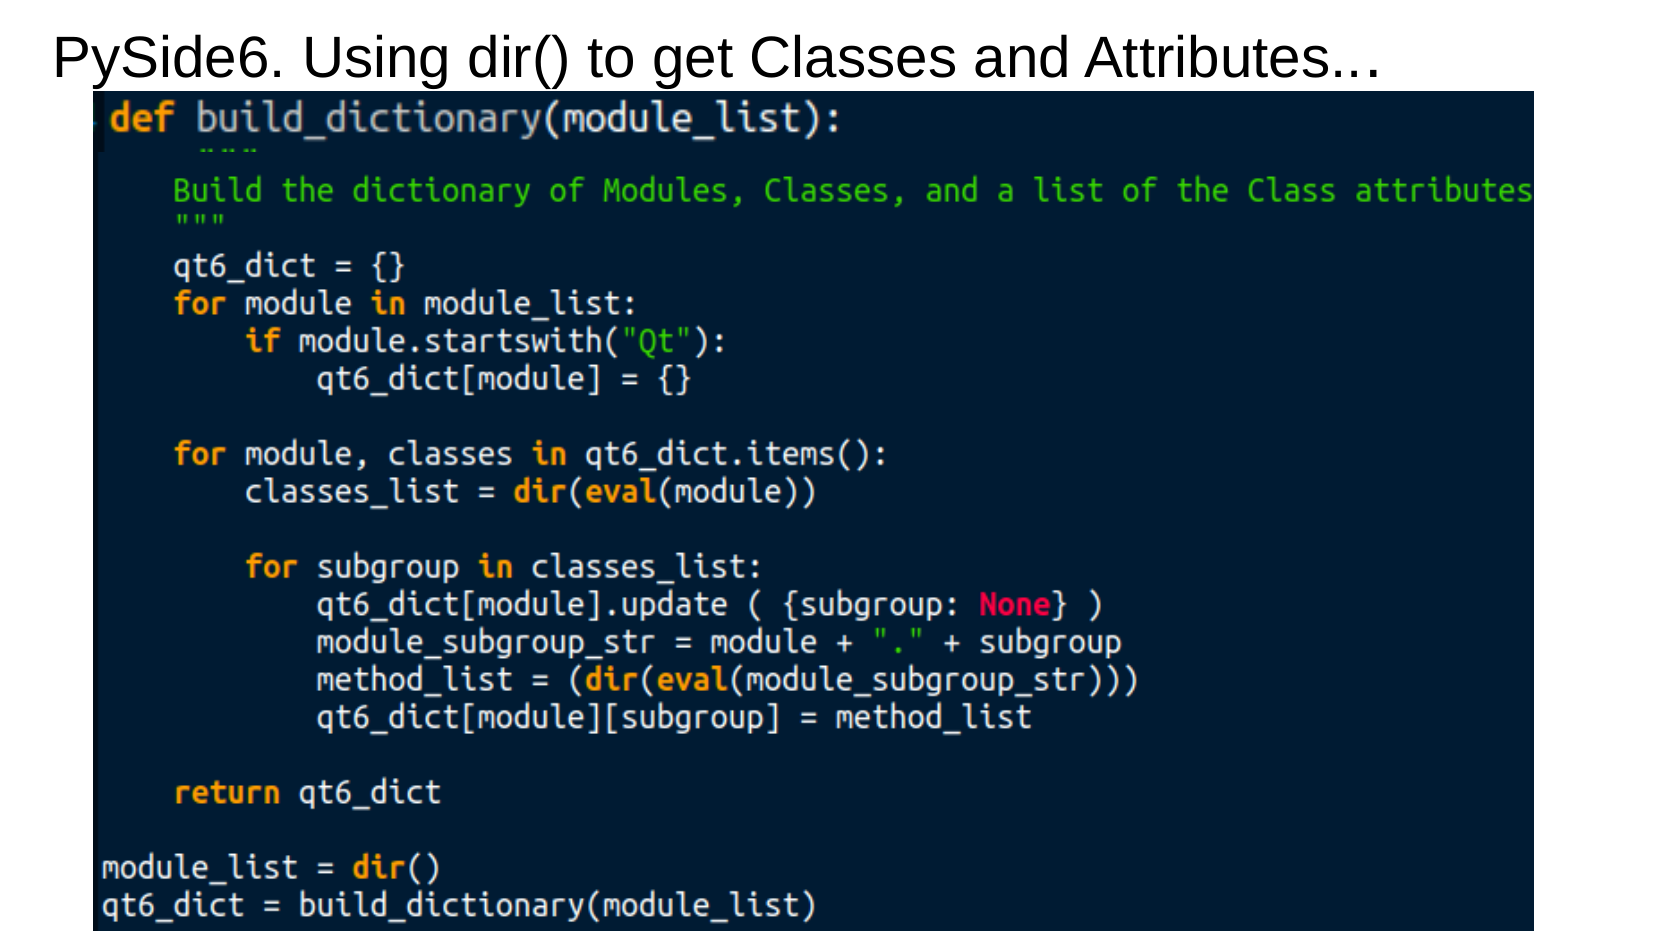

PySide6. Using dir() to get Classes and Attributes...